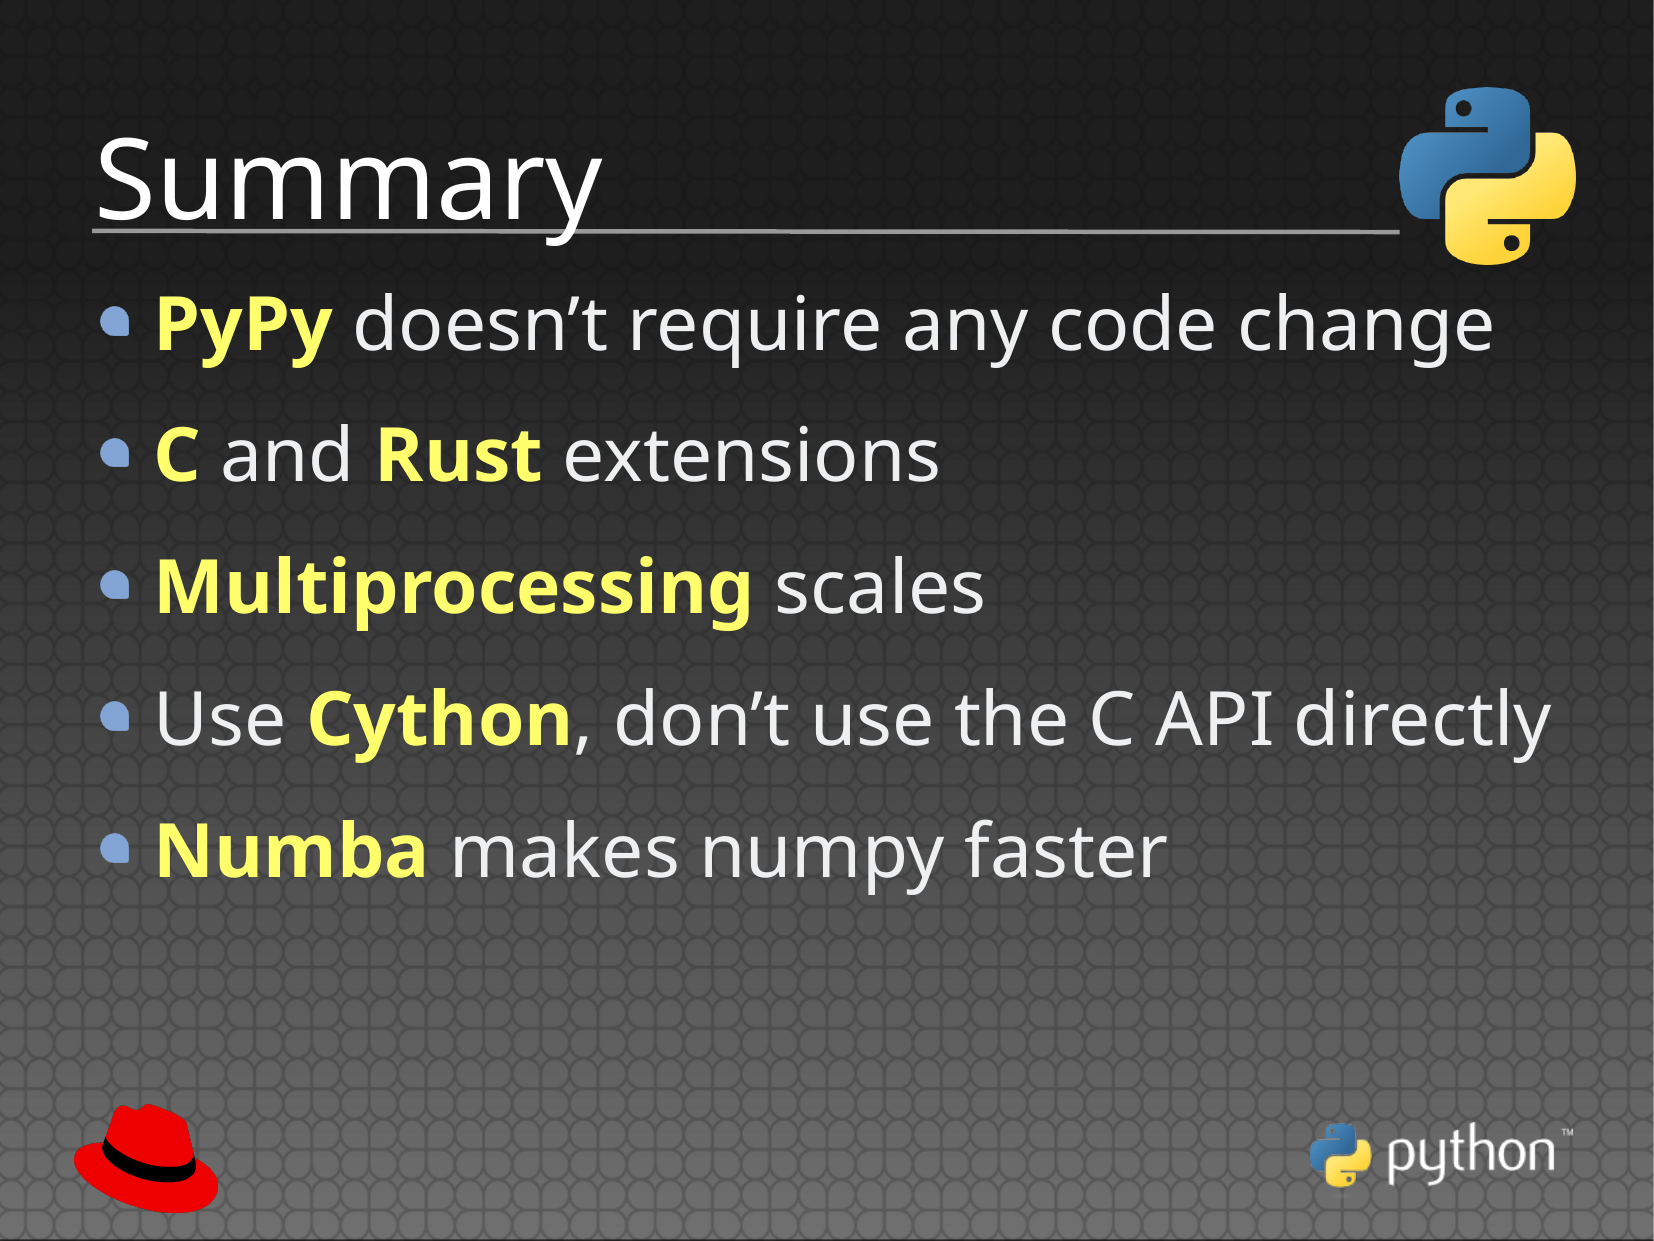

Summary
# PyPy doesn’t require any code change
C and Rust extensions
Multiprocessing scales
Use Cython, don’t use the C API directly
Numba makes numpy faster